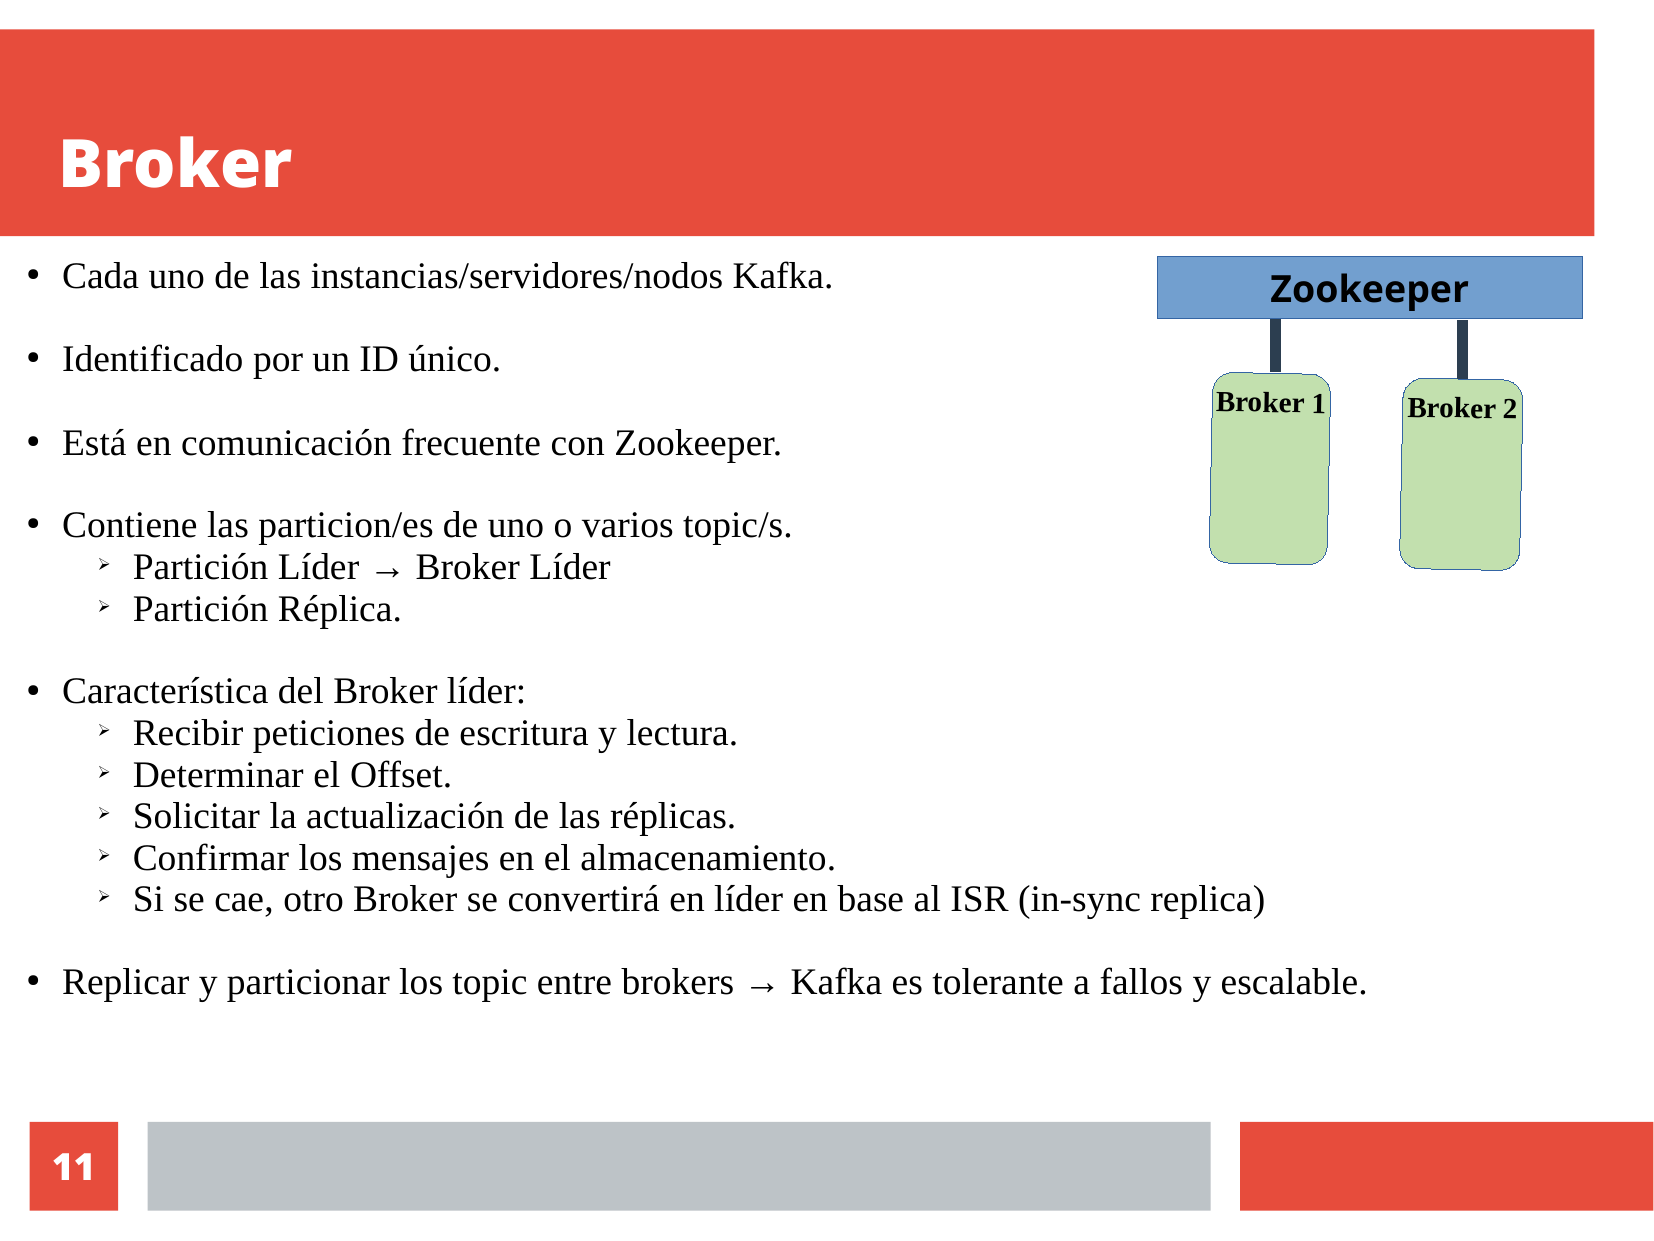

# Broker
Cada uno de las instancias/servidores/nodos Kafka.
Identificado por un ID único.
Está en comunicación frecuente con Zookeeper.
Contiene las particion/es de uno o varios topic/s.
Partición Líder → Broker Líder
Partición Réplica.
Característica del Broker líder:
Recibir peticiones de escritura y lectura.
Determinar el Offset.
Solicitar la actualización de las réplicas.
Confirmar los mensajes en el almacenamiento.
Si se cae, otro Broker se convertirá en líder en base al ISR (in-sync replica)
Replicar y particionar los topic entre brokers → Kafka es tolerante a fallos y escalable.
Zookeeper
Broker 1
Broker 2
11